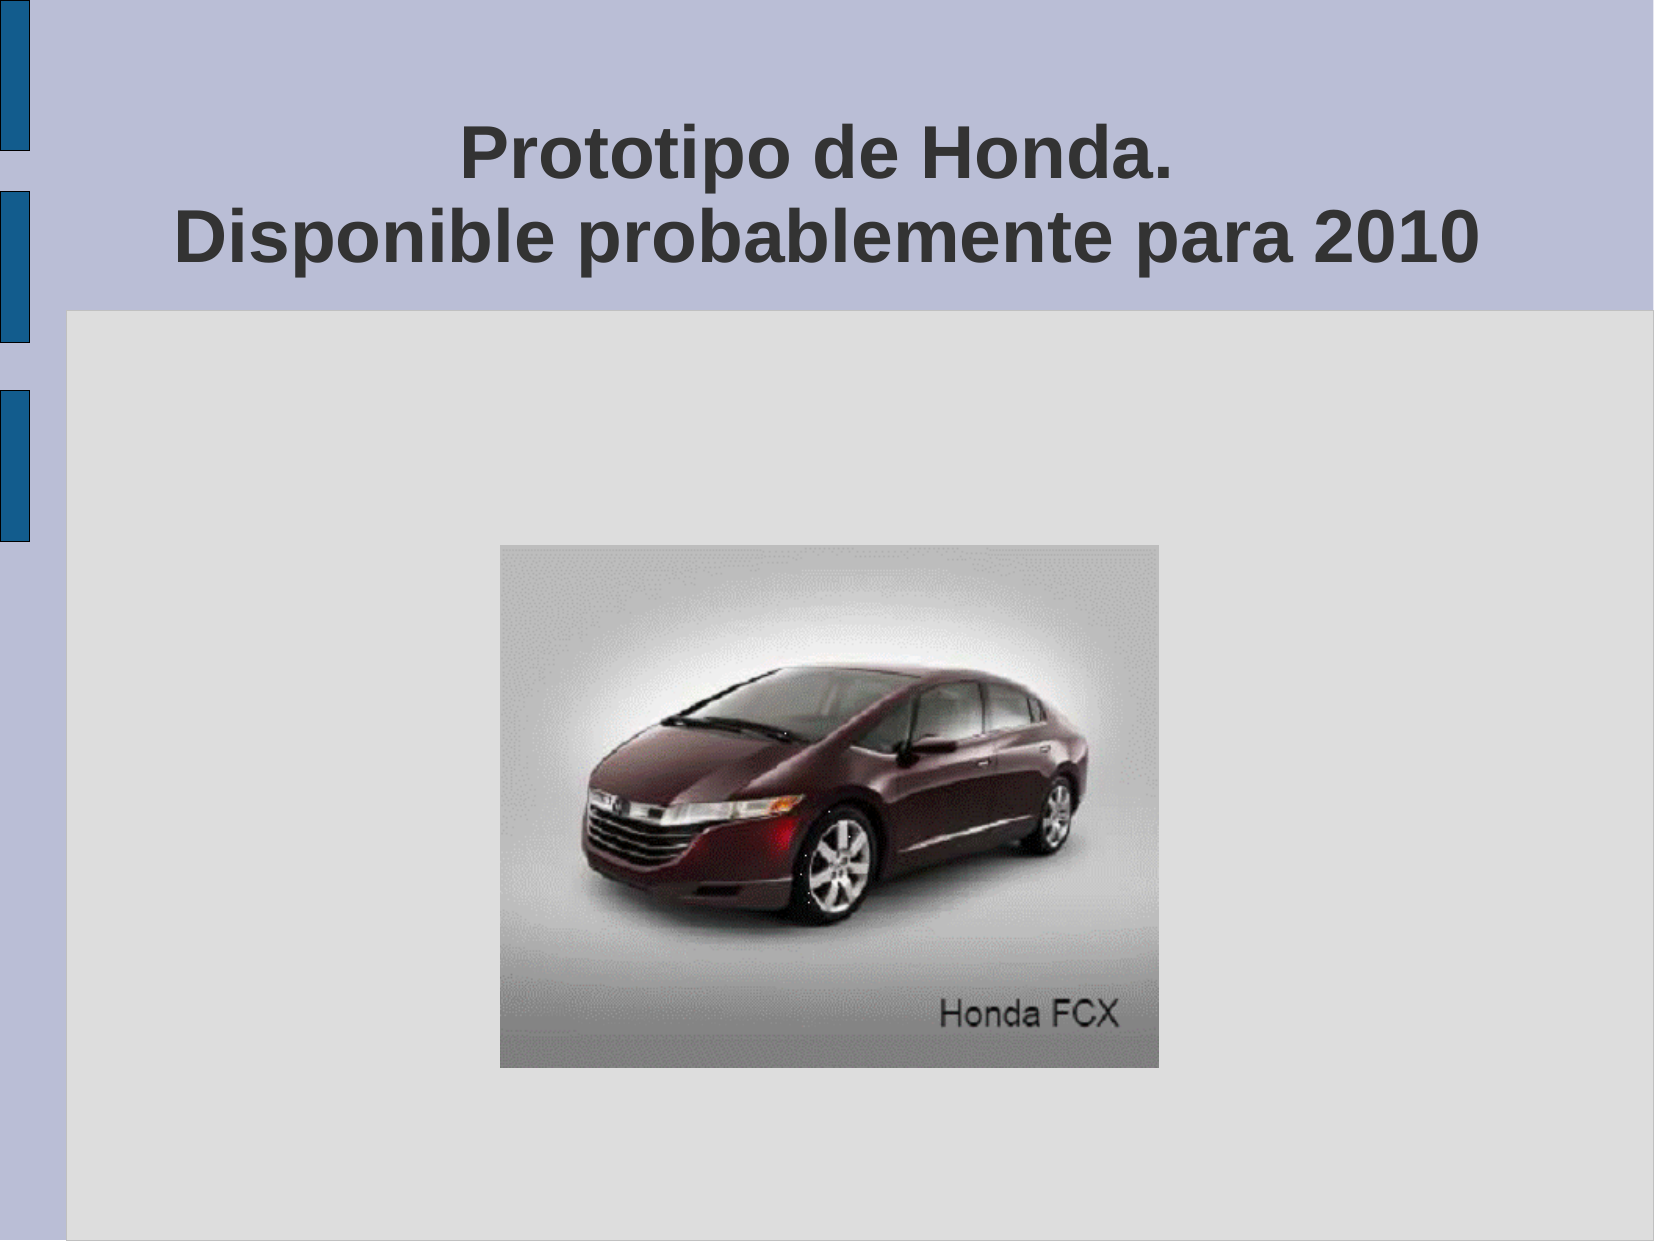

# Prototipo de Honda. Disponible probablemente para 2010